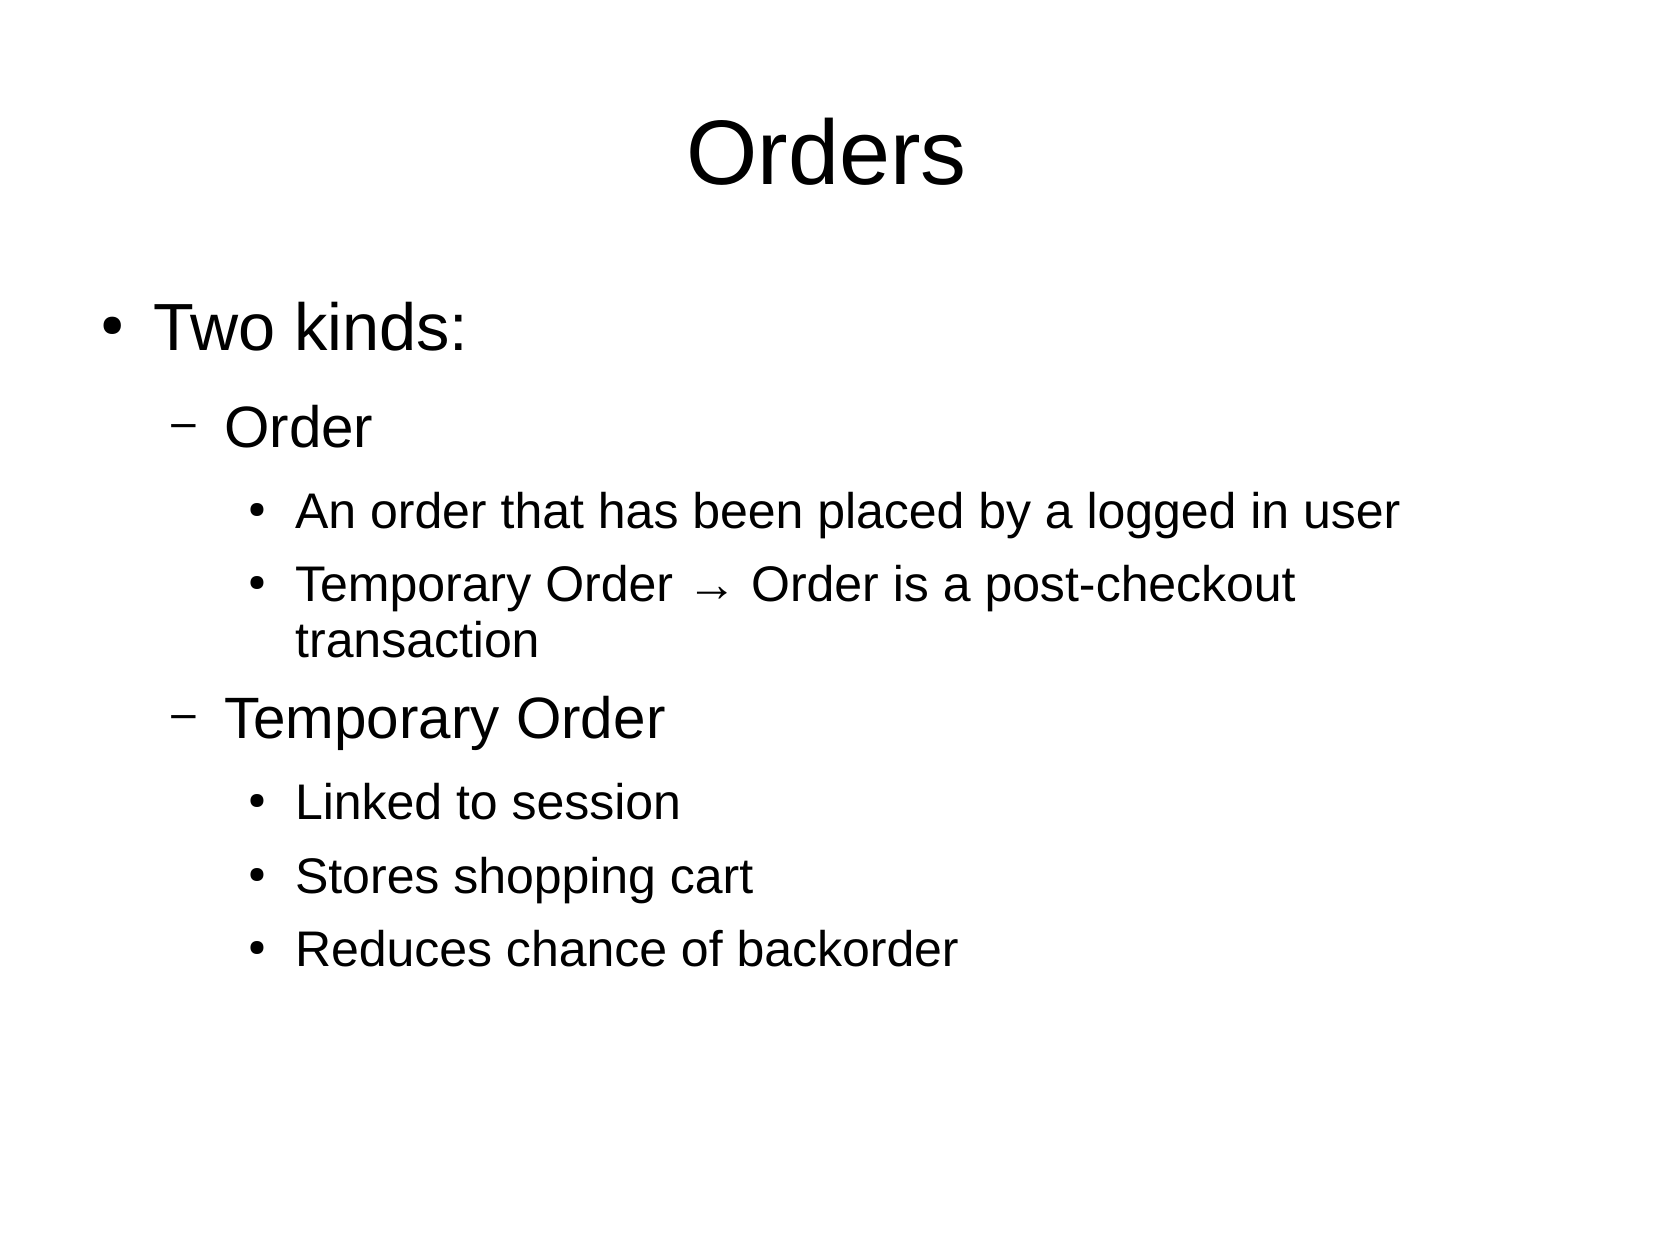

# Orders
Two kinds:
Order
An order that has been placed by a logged in user
Temporary Order → Order is a post-checkout transaction
Temporary Order
Linked to session
Stores shopping cart
Reduces chance of backorder